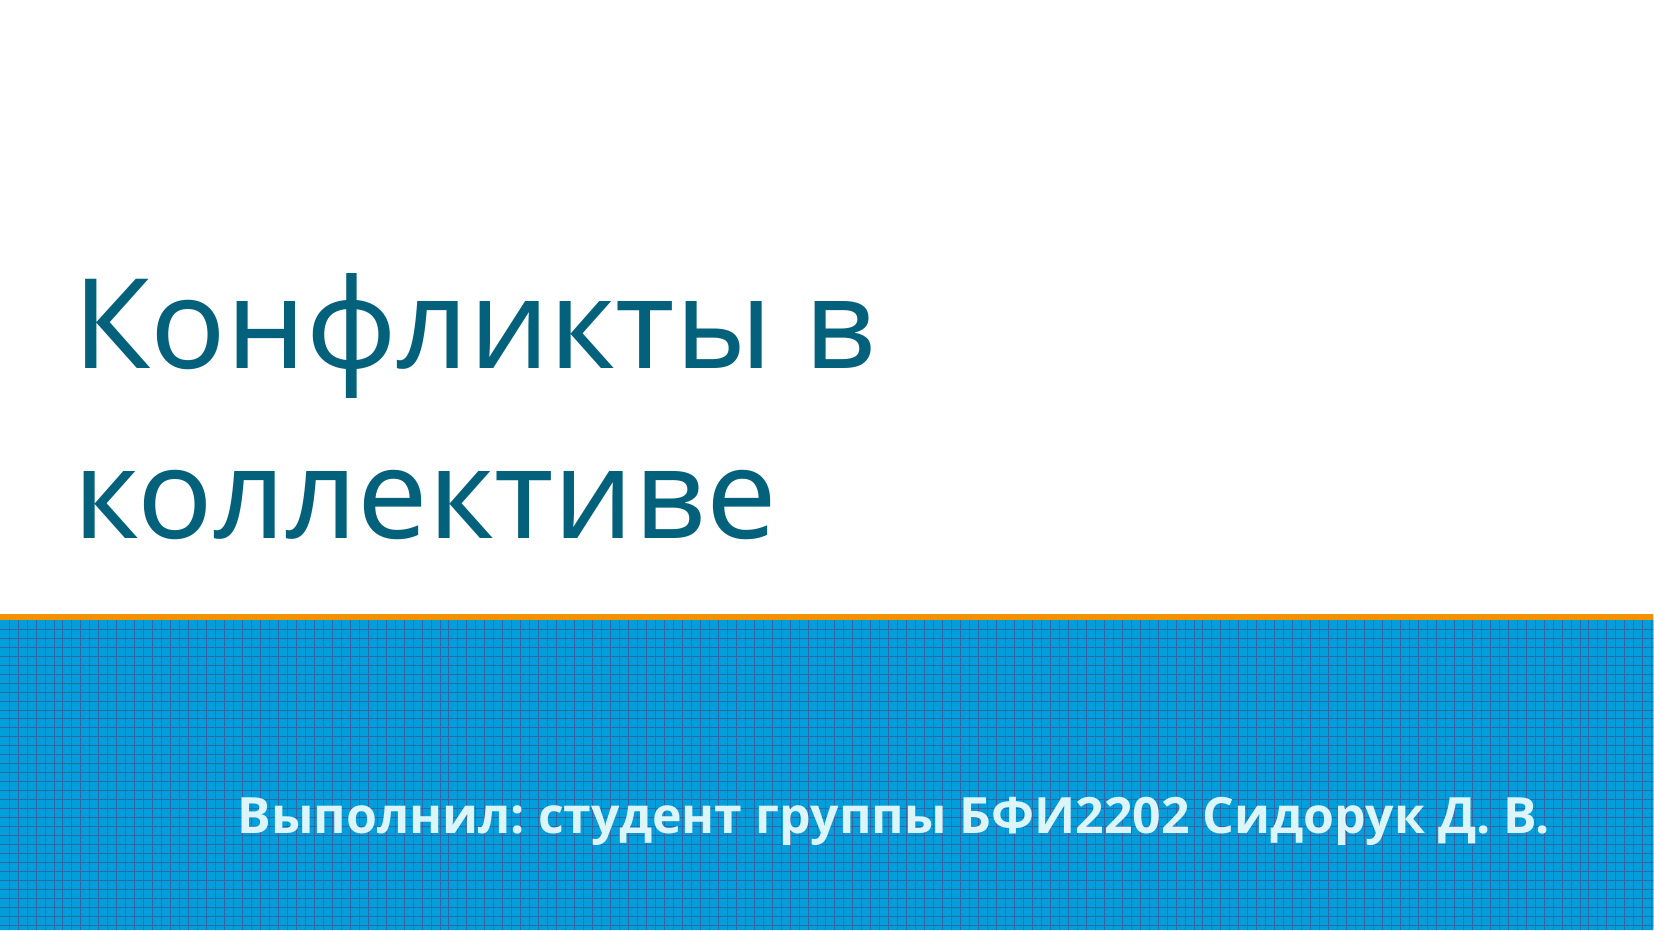

# Конфликты в коллективе
Выполнил: студент группы БФИ2202 Сидорук Д. В.